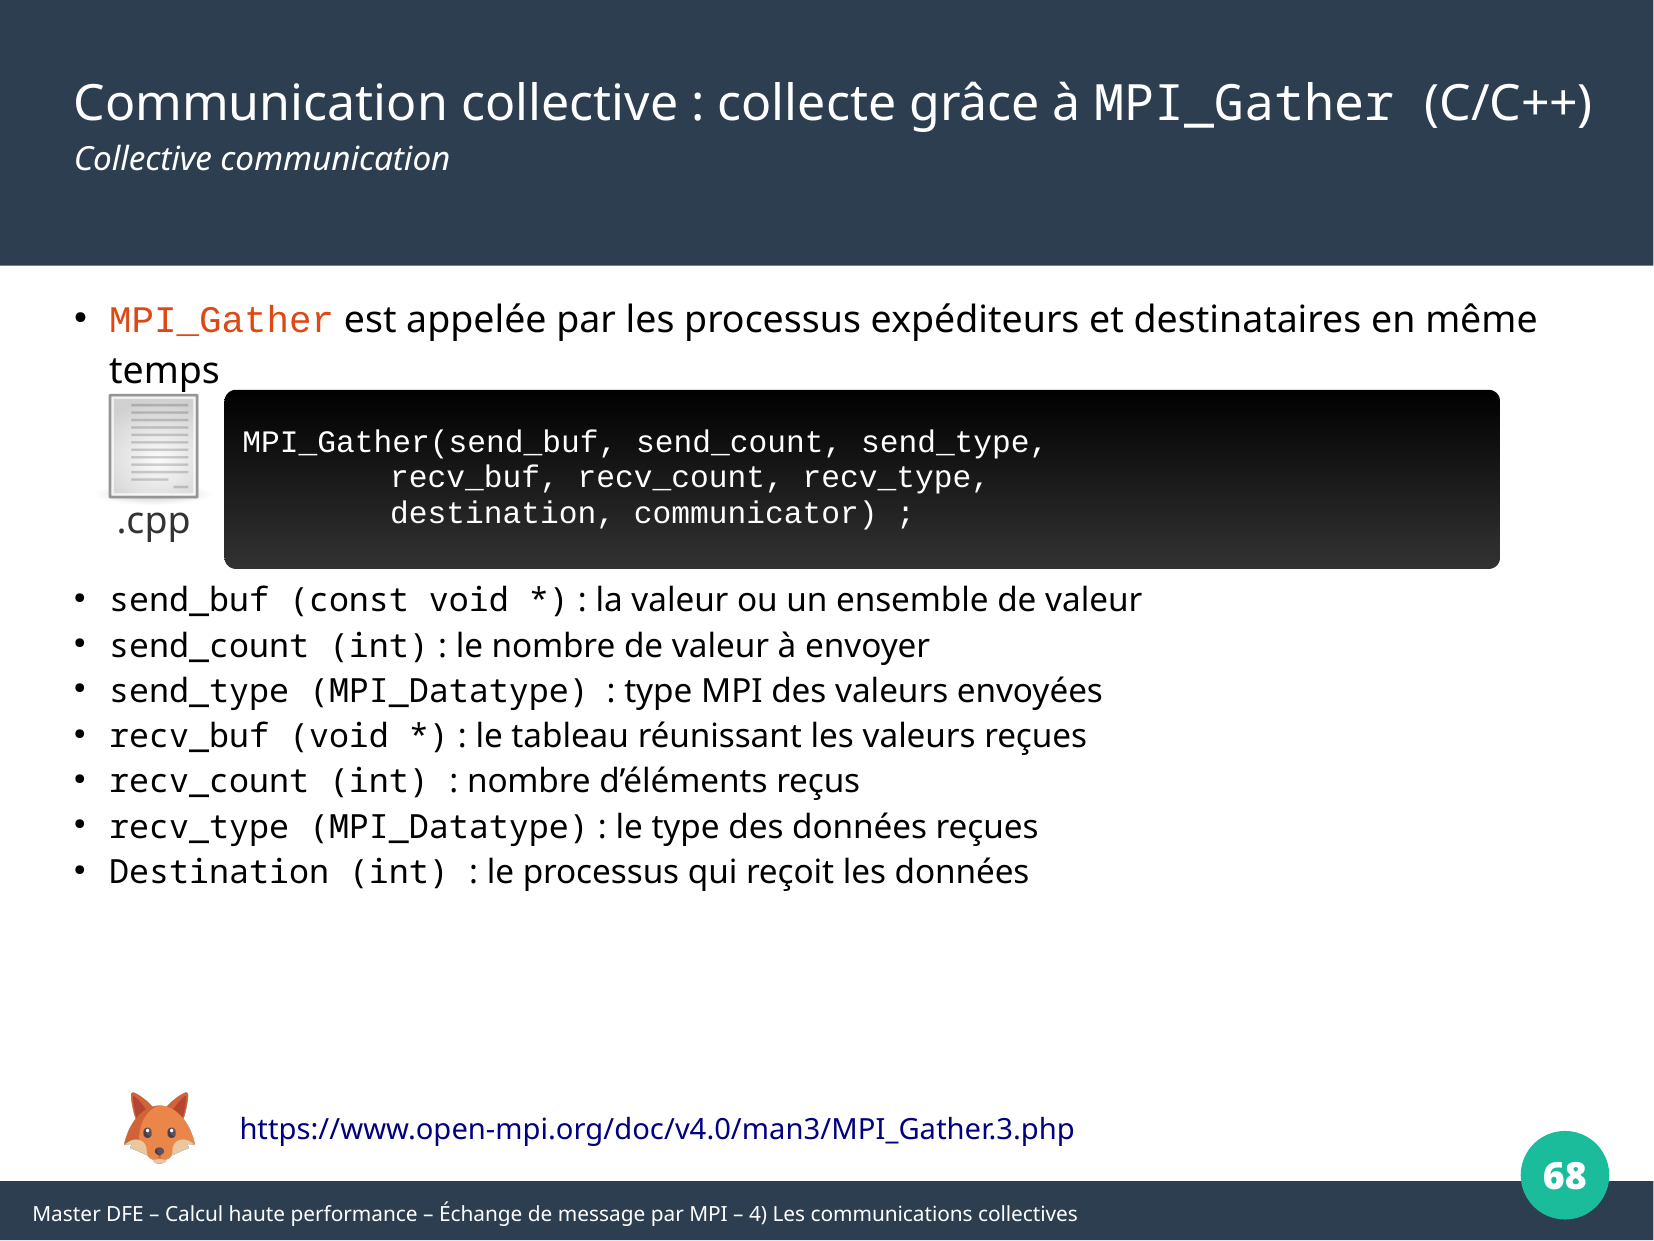

Communication collective : collecte grâce à MPI_Gather (C/C++)
Collective communication
MPI_Gather est appelée par les processus expéditeurs et destinataires en même temps
MPI_Gather(send_buf, send_count, send_type,
		recv_buf, recv_count, recv_type,
		destination, communicator) ;
.cpp
send_buf (const void *) : la valeur ou un ensemble de valeur
send_count (int) : le nombre de valeur à envoyer
send_type (MPI_Datatype)  : type MPI des valeurs envoyées
recv_buf (void *) : le tableau réunissant les valeurs reçues
recv_count (int) : nombre d’éléments reçus
recv_type (MPI_Datatype) : le type des données reçues
Destination (int) : le processus qui reçoit les données
https://www.open-mpi.org/doc/v4.0/man3/MPI_Gather.3.php
68
Master DFE – Calcul haute performance – Échange de message par MPI – 4) Les communications collectives